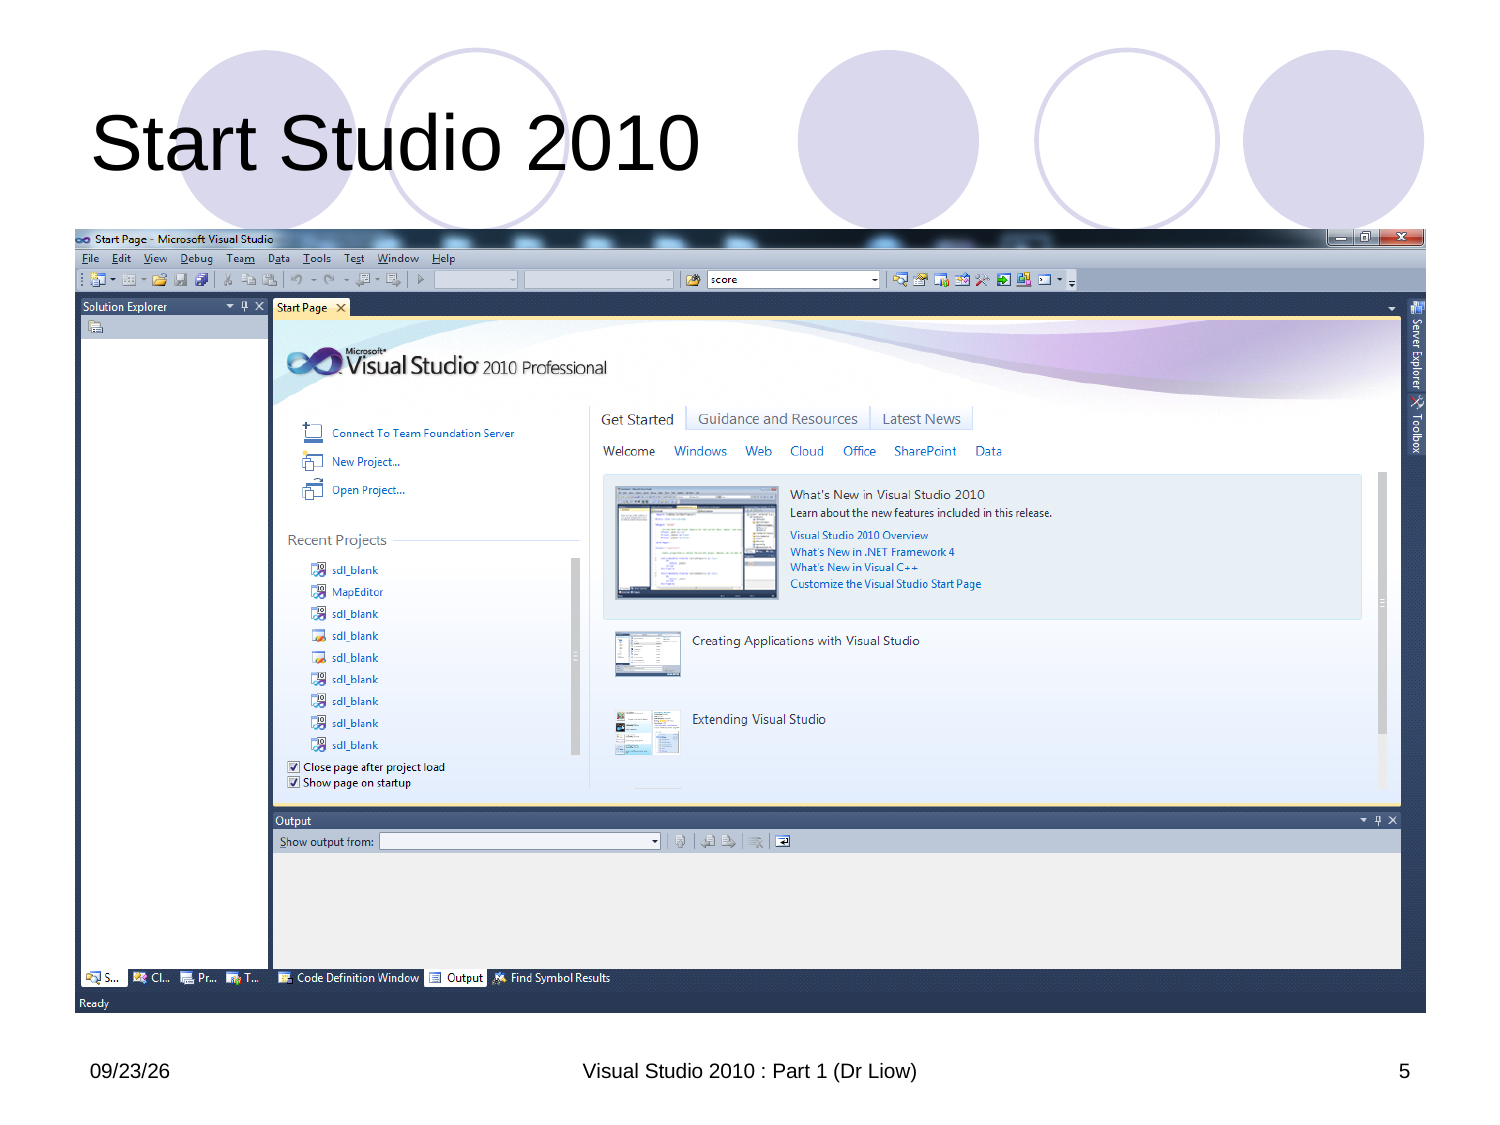

# Start Studio 2010
Visual Studio 2010 : Part 1 (Dr Liow)